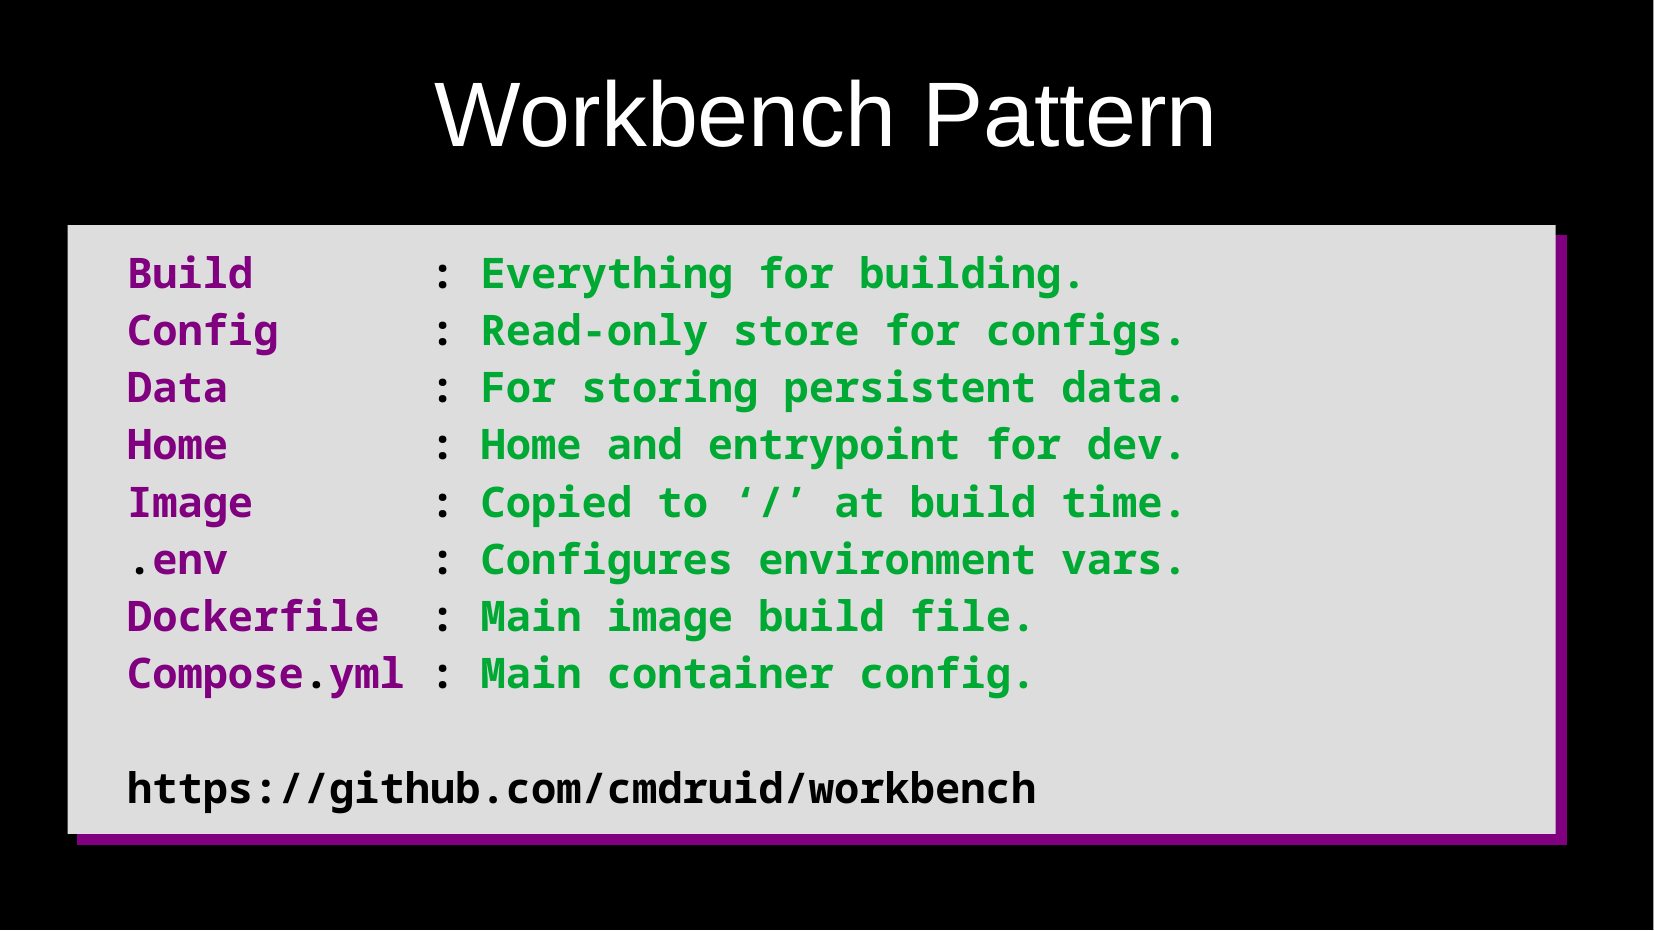

# Workbench Pattern
Build : Everything for building.
Config : Read-only store for configs.
Data : For storing persistent data.
Home : Home and entrypoint for dev.
Image : Copied to ‘/’ at build time.
.env : Configures environment vars.
Dockerfile : Main image build file.
Compose.yml : Main container config.
https://github.com/cmdruid/workbench